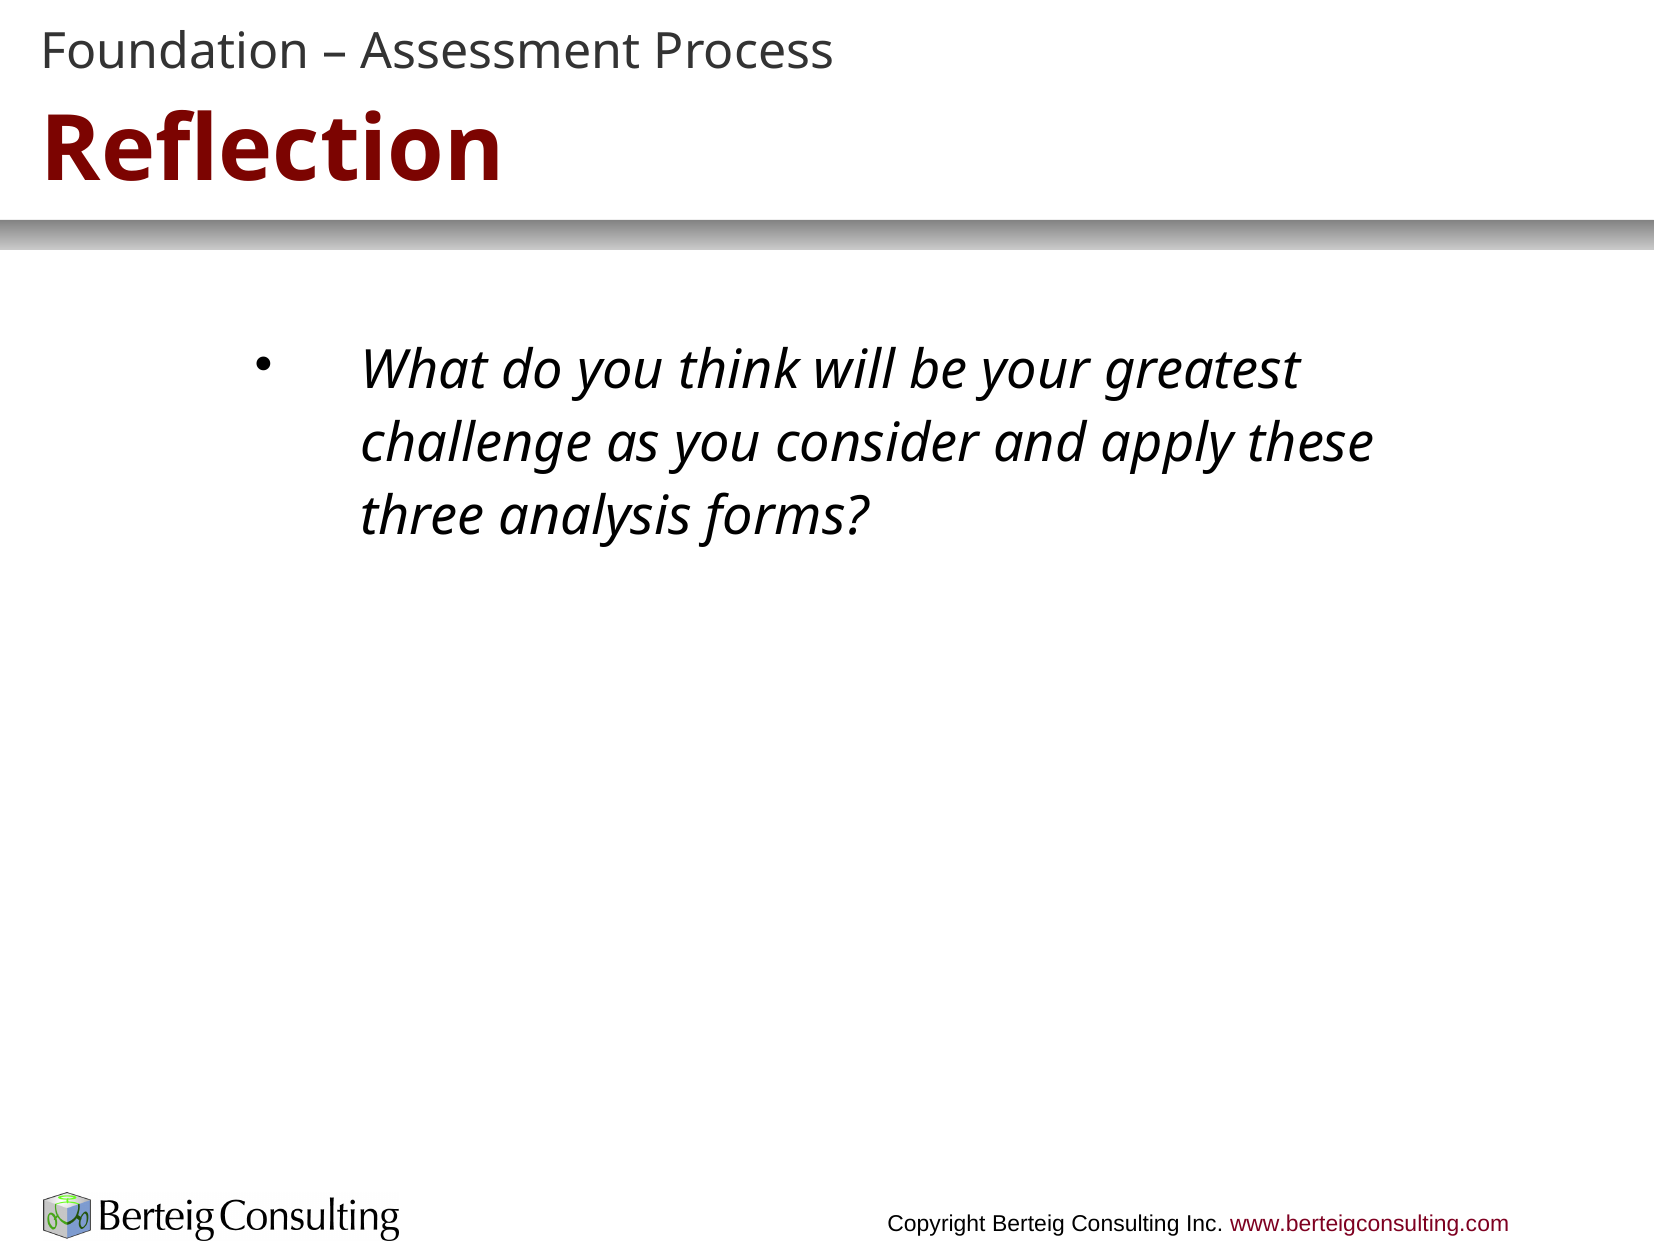

# Foundation – Assessment Process Reflection
What do you think will be your greatest challenge as you consider and apply these three analysis forms?
Copyright Berteig Consulting Inc. www.berteigconsulting.com